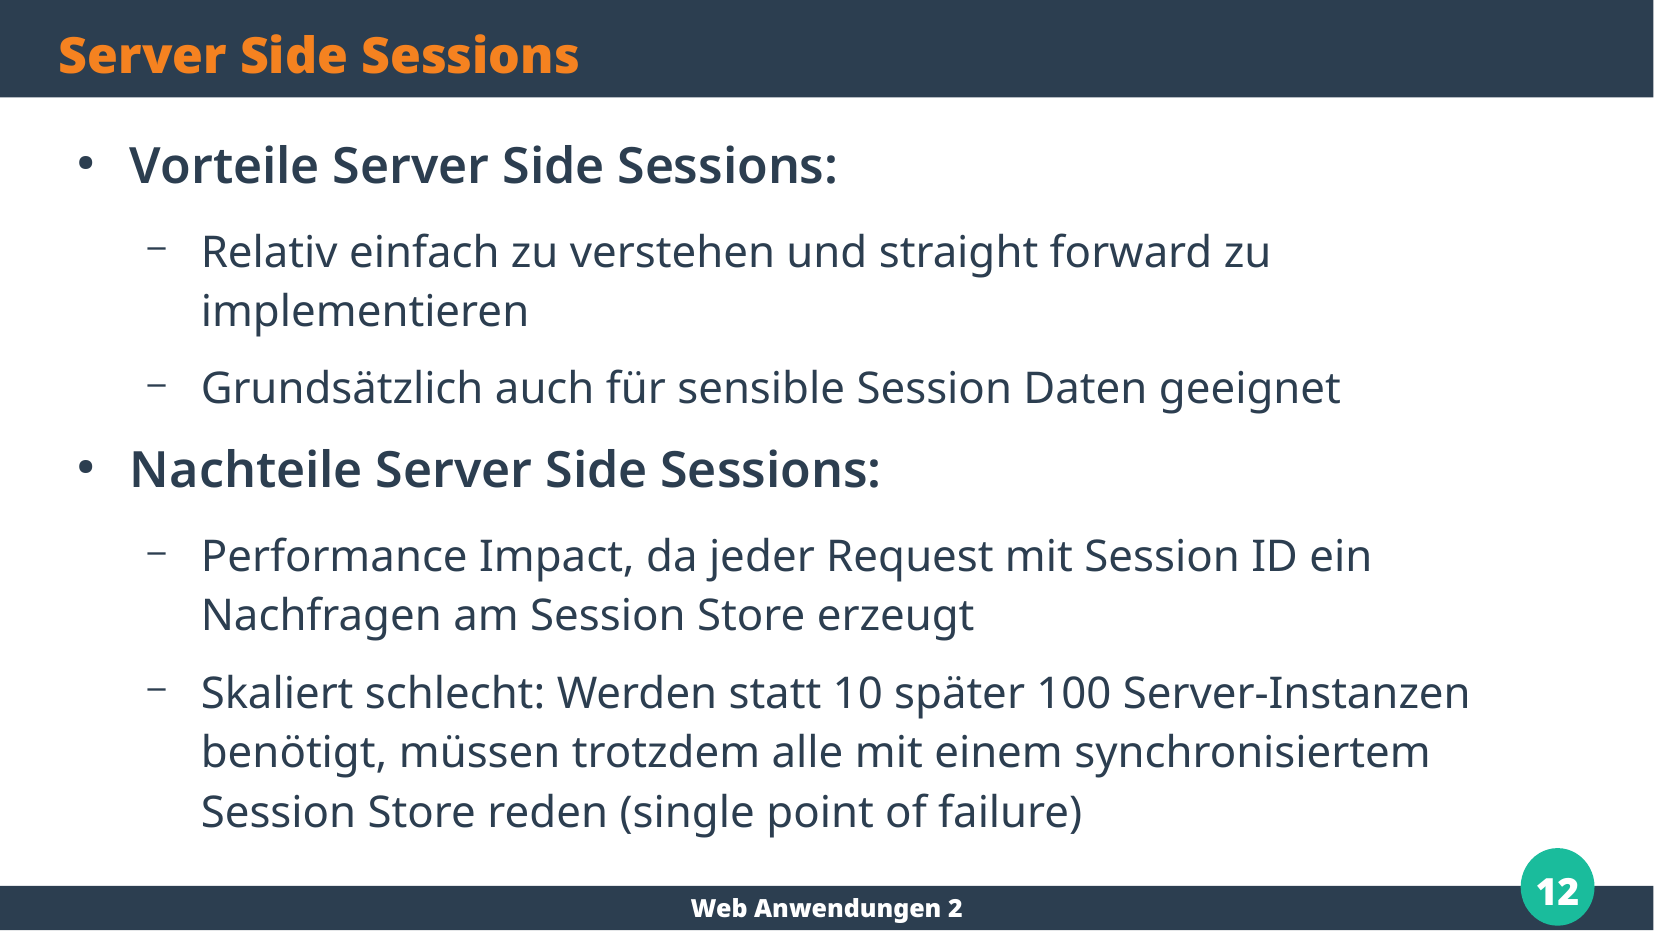

# Server Side Sessions
Vorteile Server Side Sessions:
Relativ einfach zu verstehen und straight forward zu implementieren
Grundsätzlich auch für sensible Session Daten geeignet
Nachteile Server Side Sessions:
Performance Impact, da jeder Request mit Session ID ein Nachfragen am Session Store erzeugt
Skaliert schlecht: Werden statt 10 später 100 Server-Instanzen benötigt, müssen trotzdem alle mit einem synchronisiertem Session Store reden (single point of failure)
12